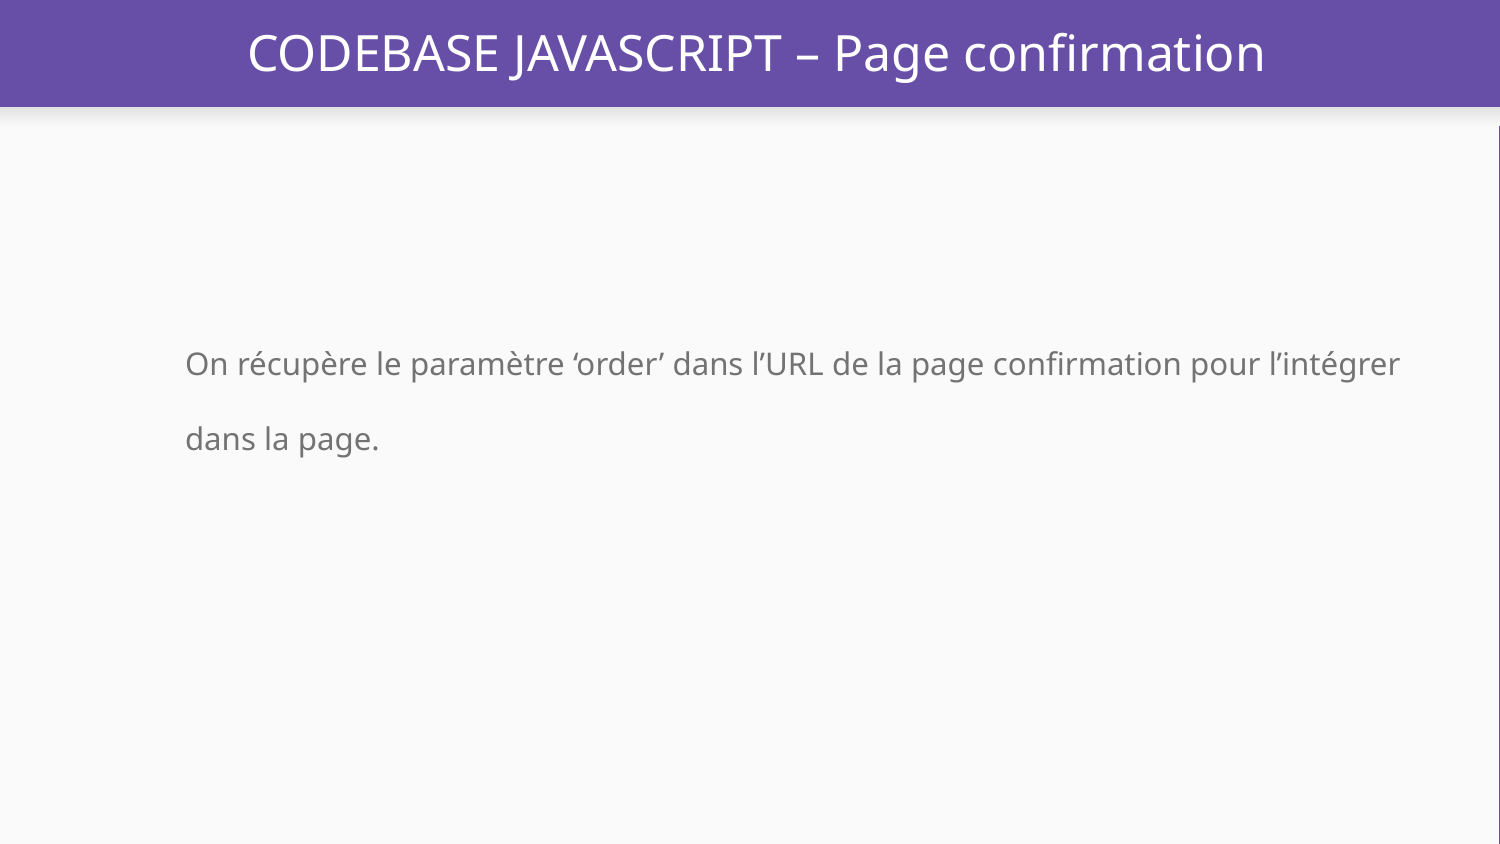

# CODEBASE JAVASCRIPT – Page confirmation
On récupère le paramètre ‘order’ dans l’URL de la page confirmation pour l’intégrer dans la page.